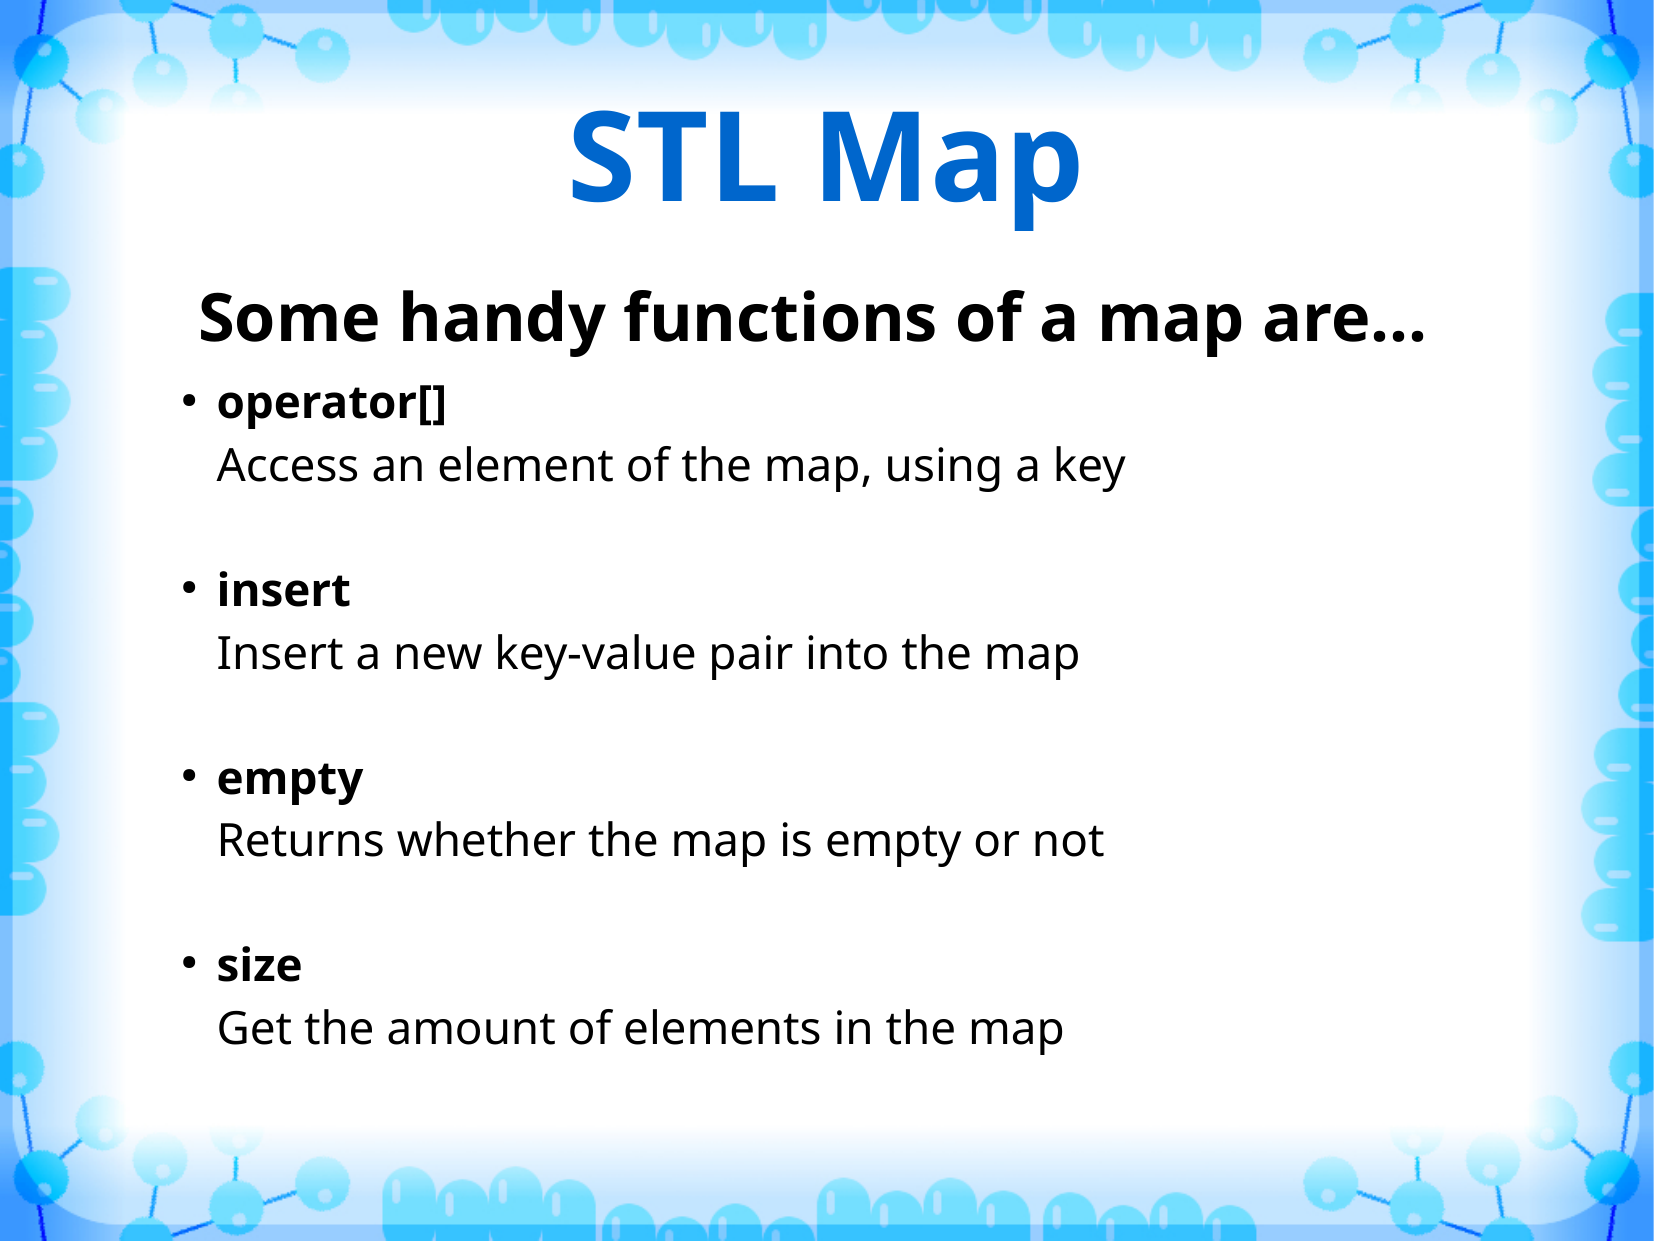

# STL Map
Some handy functions of a map are…
operator[]
Access an element of the map, using a key
insert
Insert a new key-value pair into the map
empty
Returns whether the map is empty or not
size
Get the amount of elements in the map